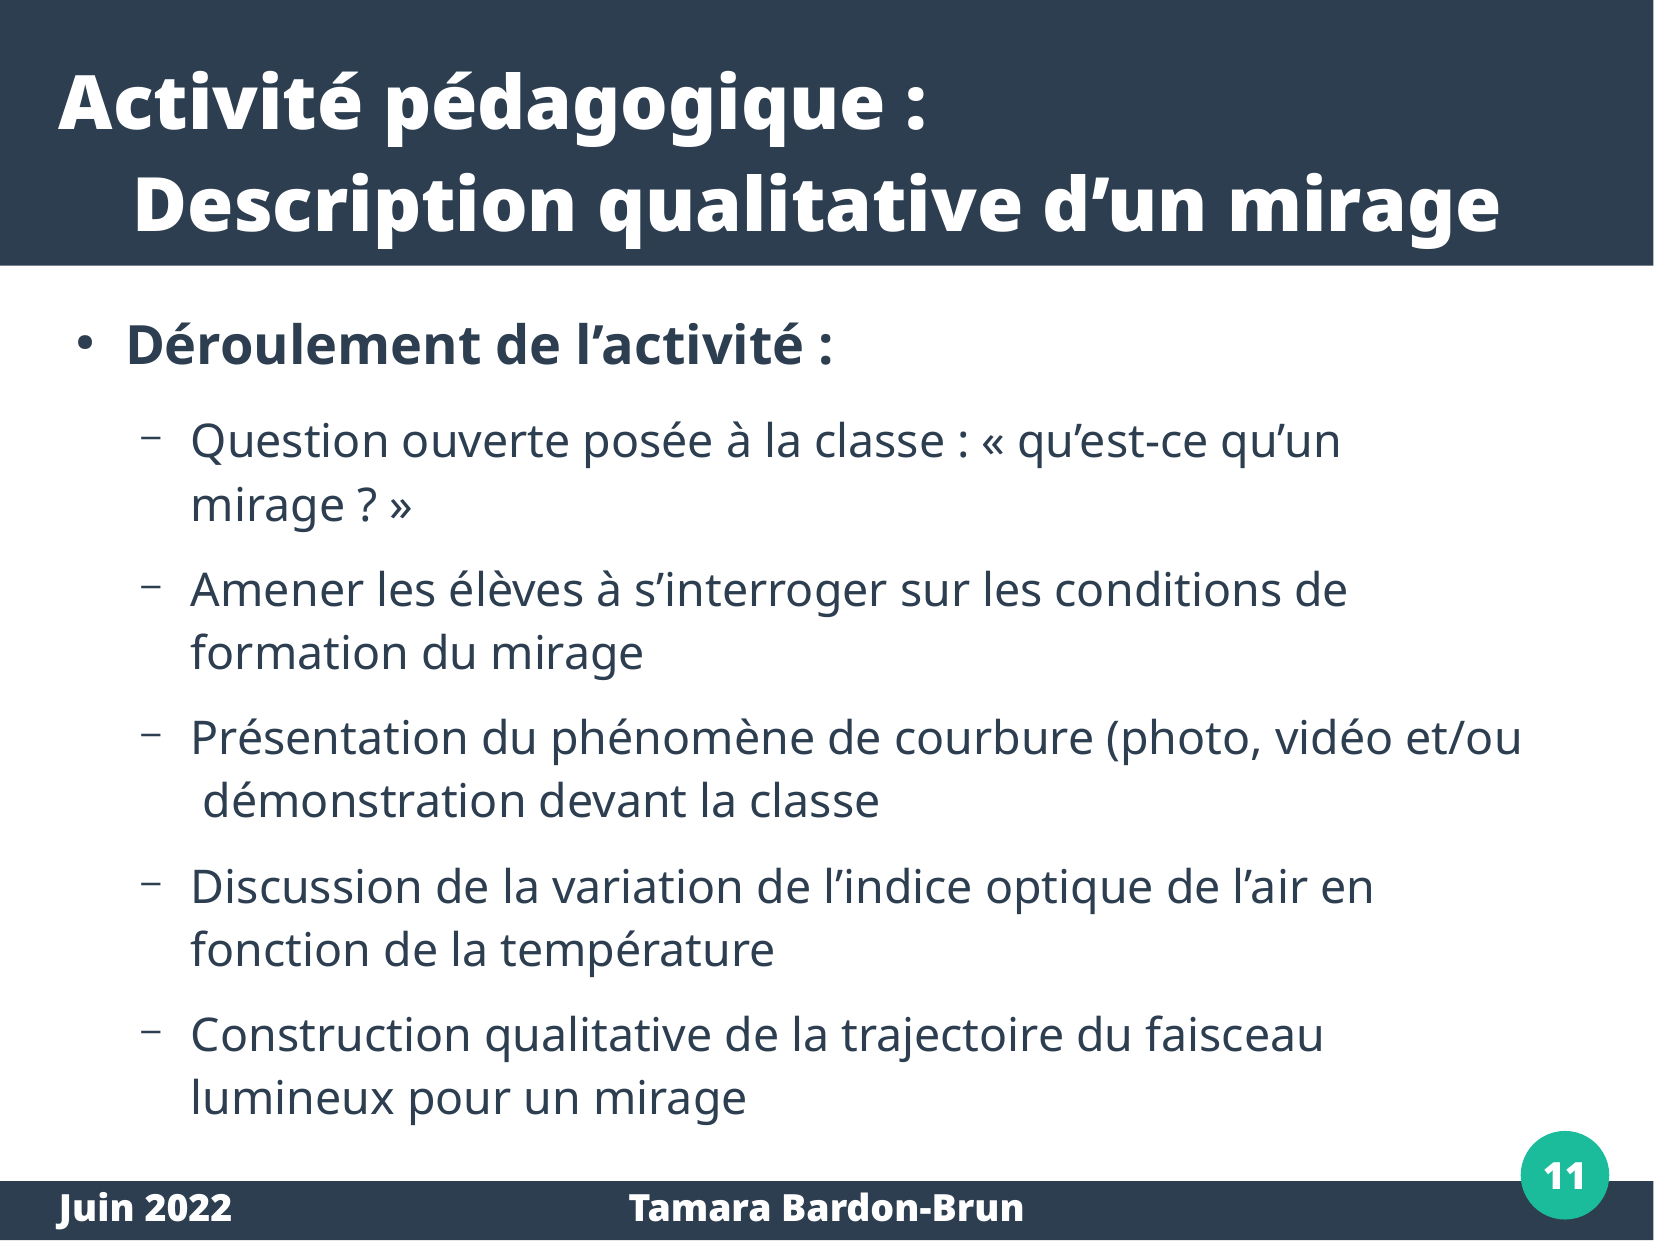

# Activité pédagogique : Description qualitative d’un mirage
Déroulement de l’activité :
Question ouverte posée à la classe : « qu’est-ce qu’un mirage ? »
Amener les élèves à s’interroger sur les conditions de formation du mirage
Présentation du phénomène de courbure (photo, vidéo et/ou démonstration devant la classe
Discussion de la variation de l’indice optique de l’air en fonction de la température
Construction qualitative de la trajectoire du faisceau lumineux pour un mirage
11
Juin 2022
Tamara Bardon-Brun